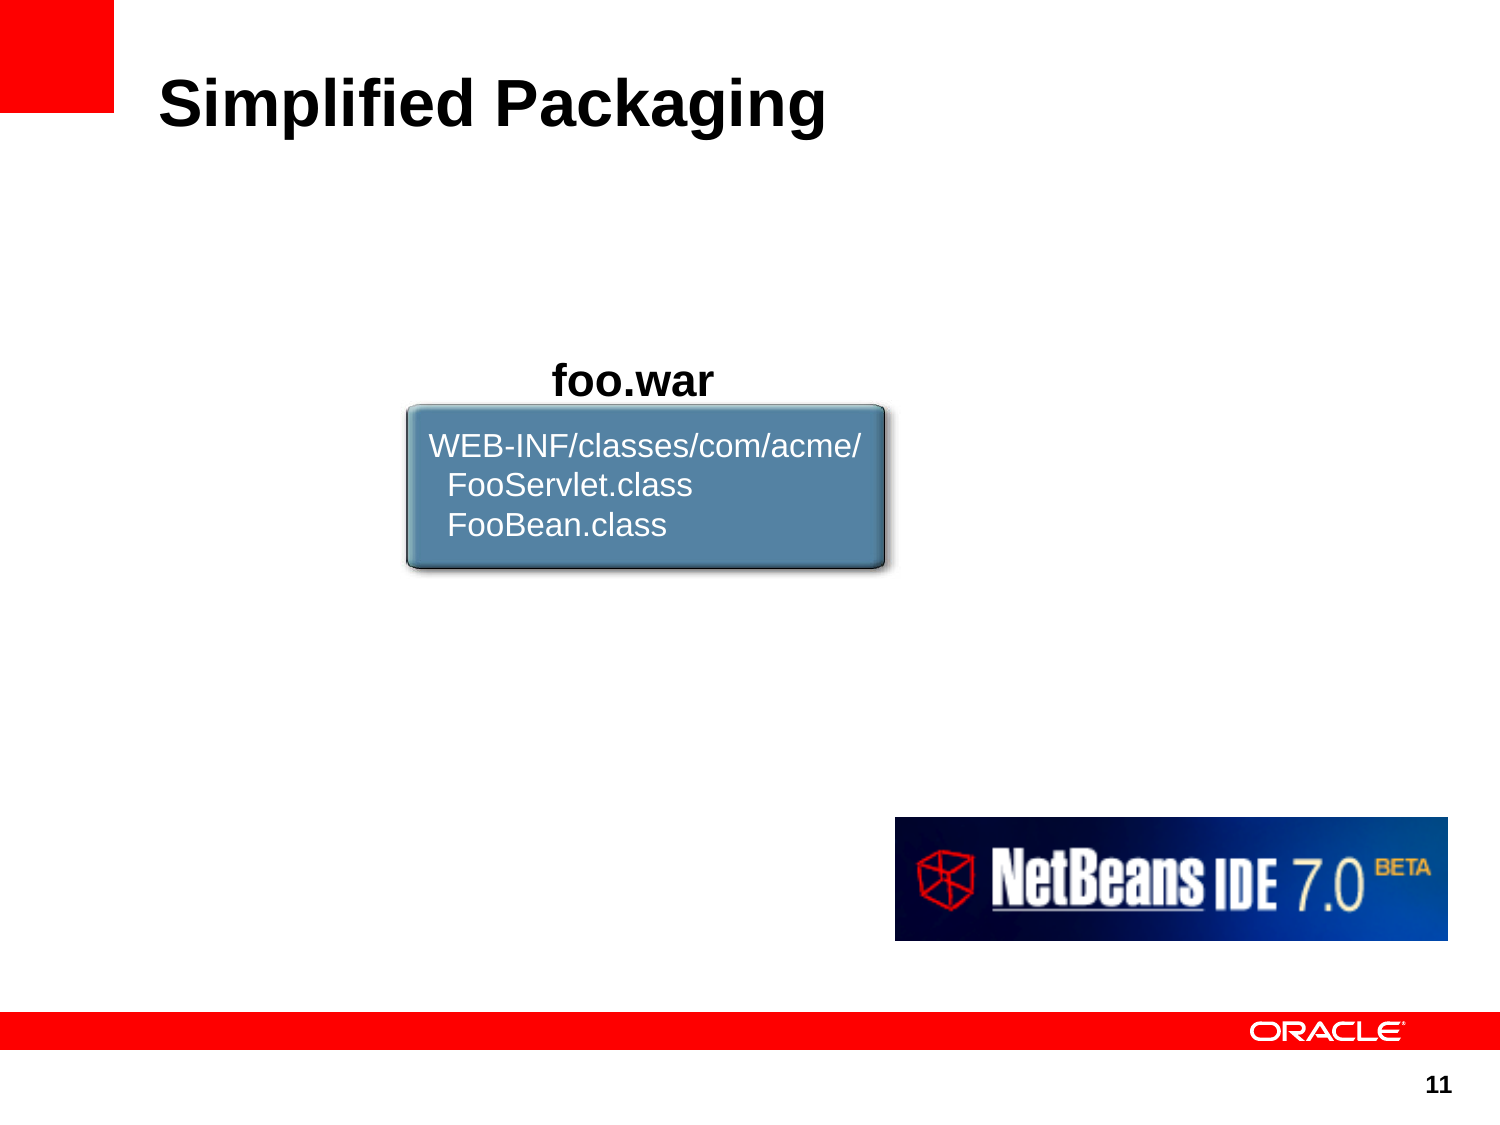

# Simplified Packaging
foo.war
WEB-INF/classes/com/acme/
 FooServlet.class
 FooBean.class